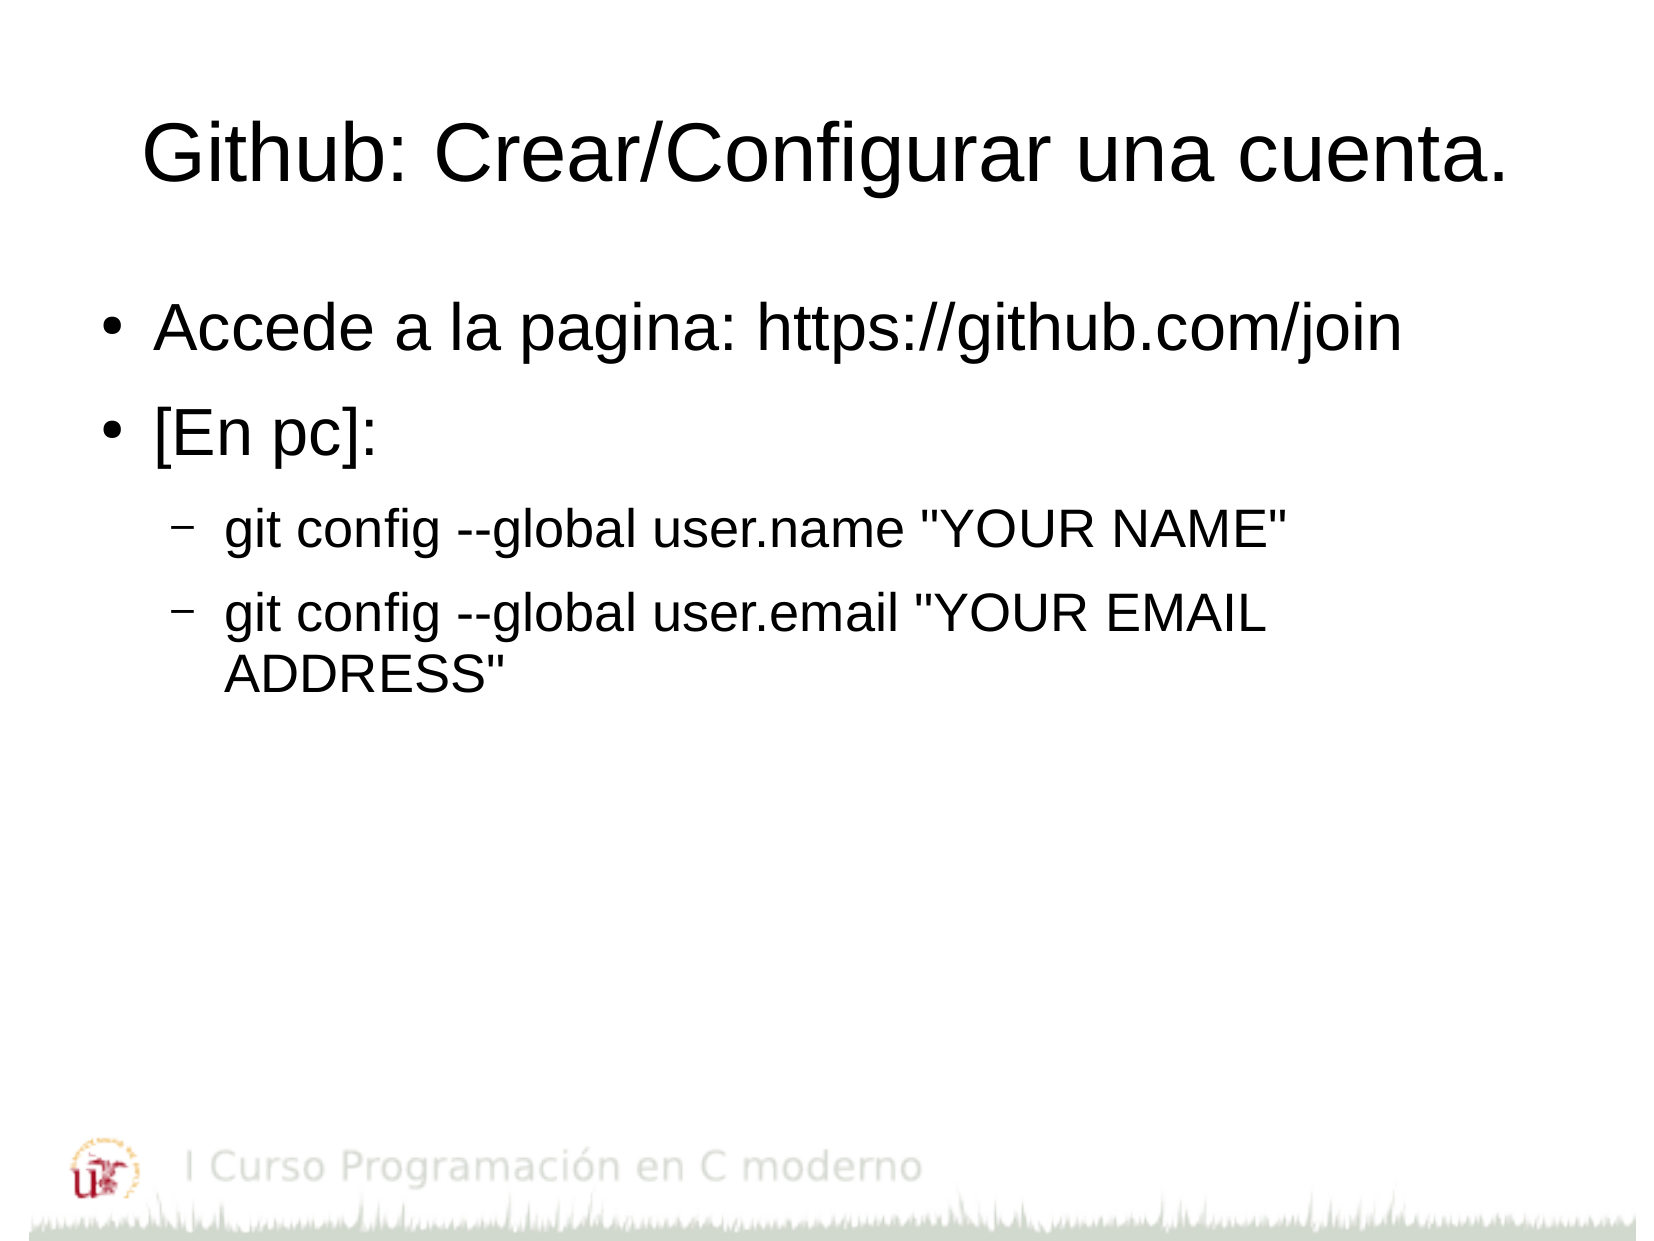

# Github: Crear/Configurar una cuenta.
Accede a la pagina: https://github.com/join
[En pc]:
git config --global user.name "YOUR NAME"
git config --global user.email "YOUR EMAIL ADDRESS"